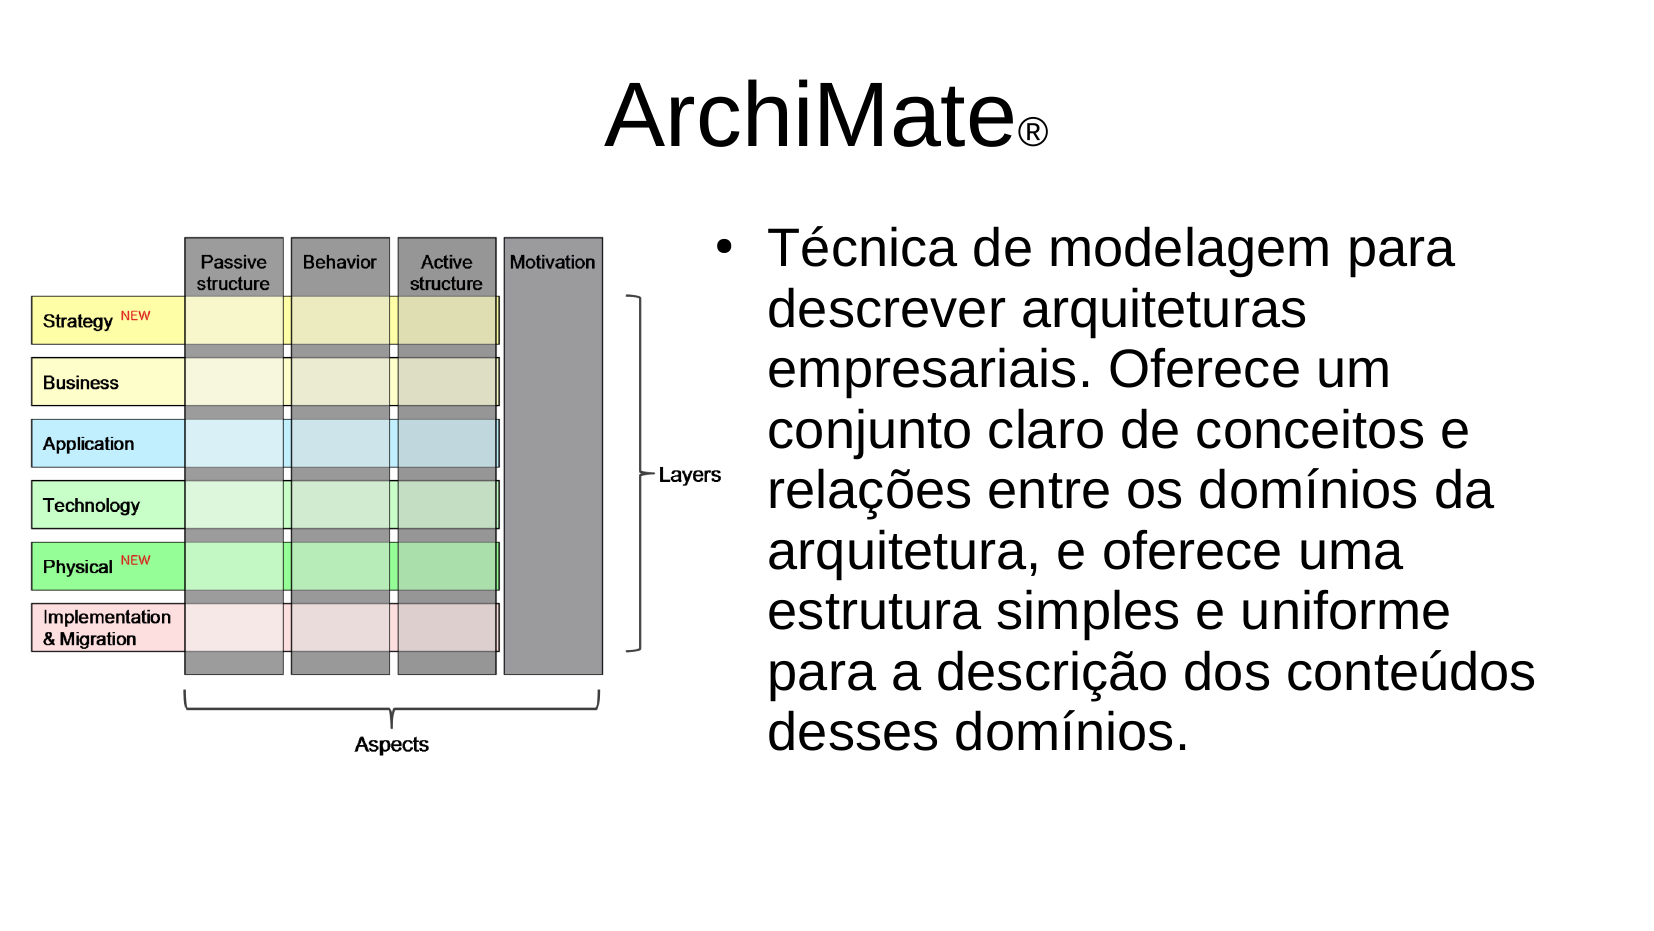

# ArchiMate®
Técnica de modelagem para descrever arquiteturas empresariais. Oferece um conjunto claro de conceitos e relações entre os domínios da arquitetura, e oferece uma estrutura simples e uniforme para a descrição dos conteúdos desses domínios.